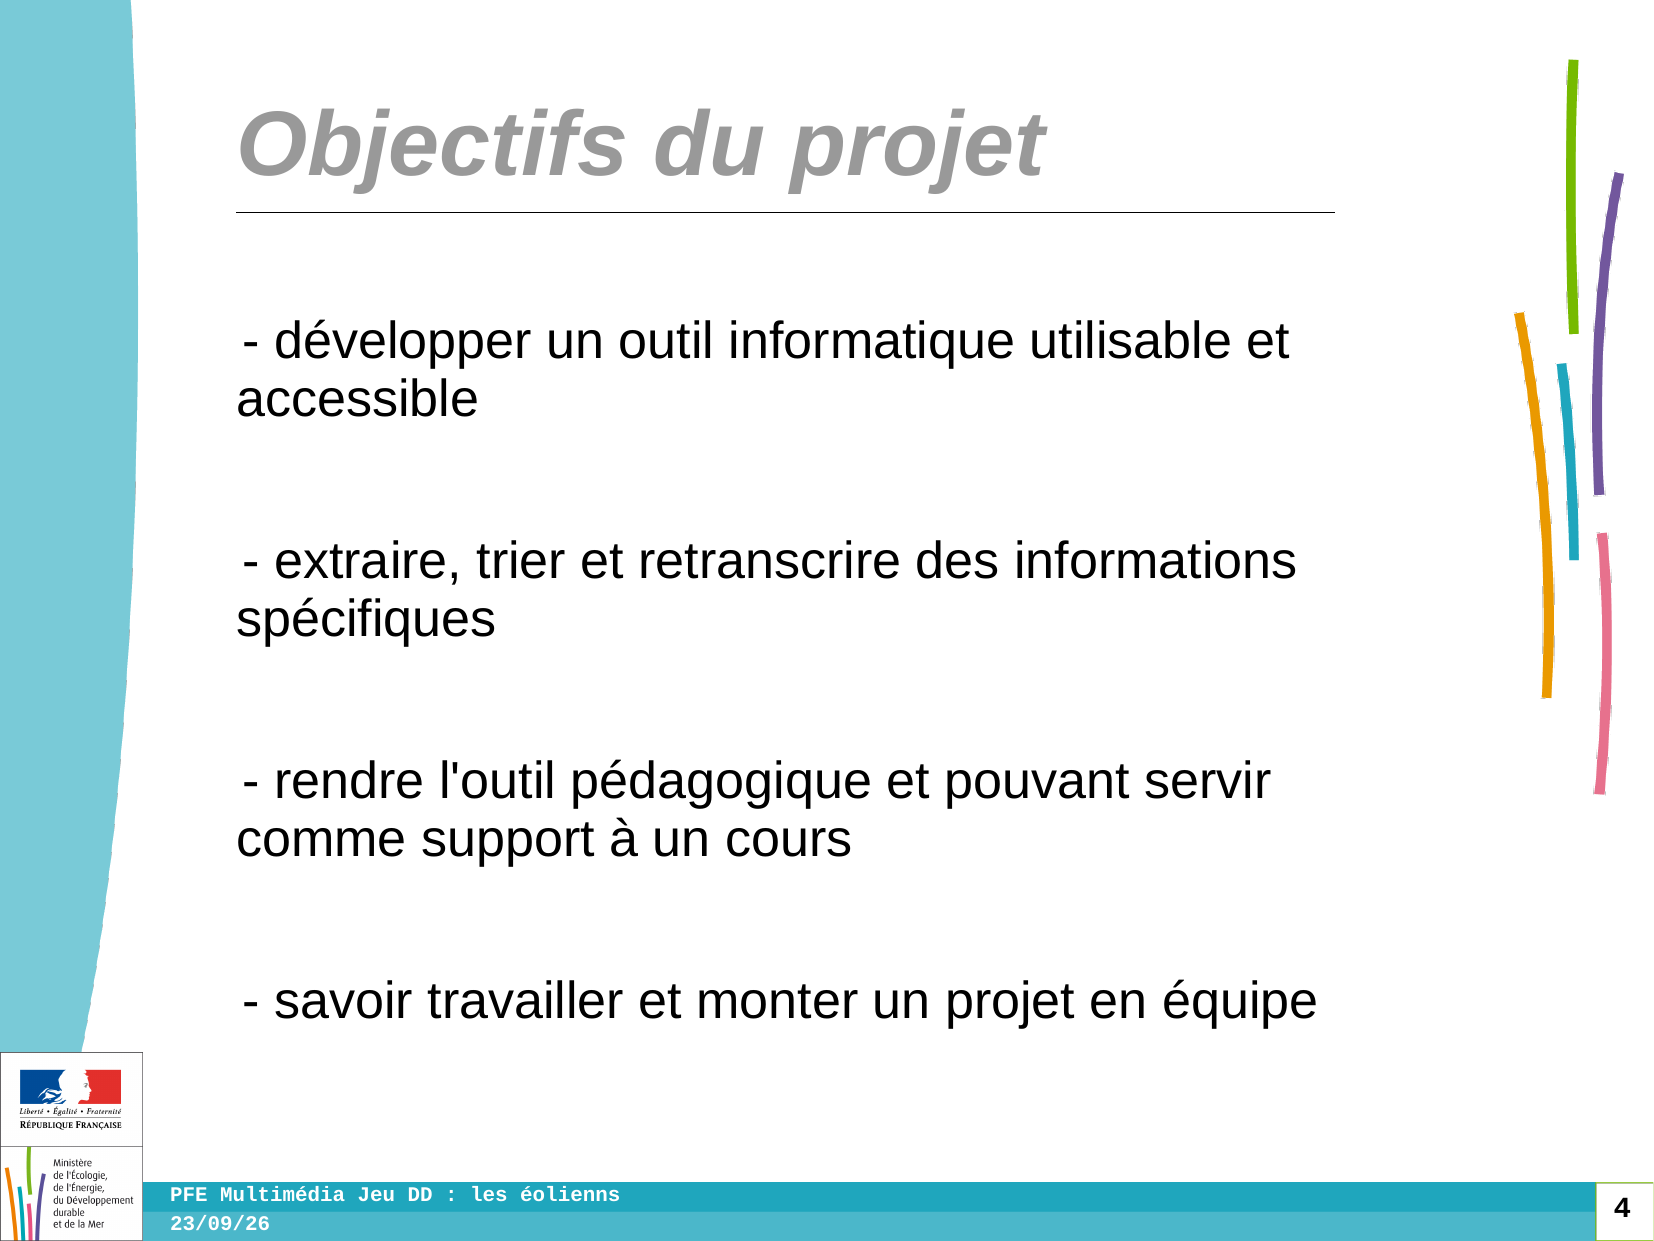

# Objectifs du projet
- développer un outil informatique utilisable et accessible
- extraire, trier et retranscrire des informations spécifiques
- rendre l'outil pédagogique et pouvant servir comme support à un cours
- savoir travailler et monter un projet en équipe
4
PFE Multimédia Jeu DD : les éolienns